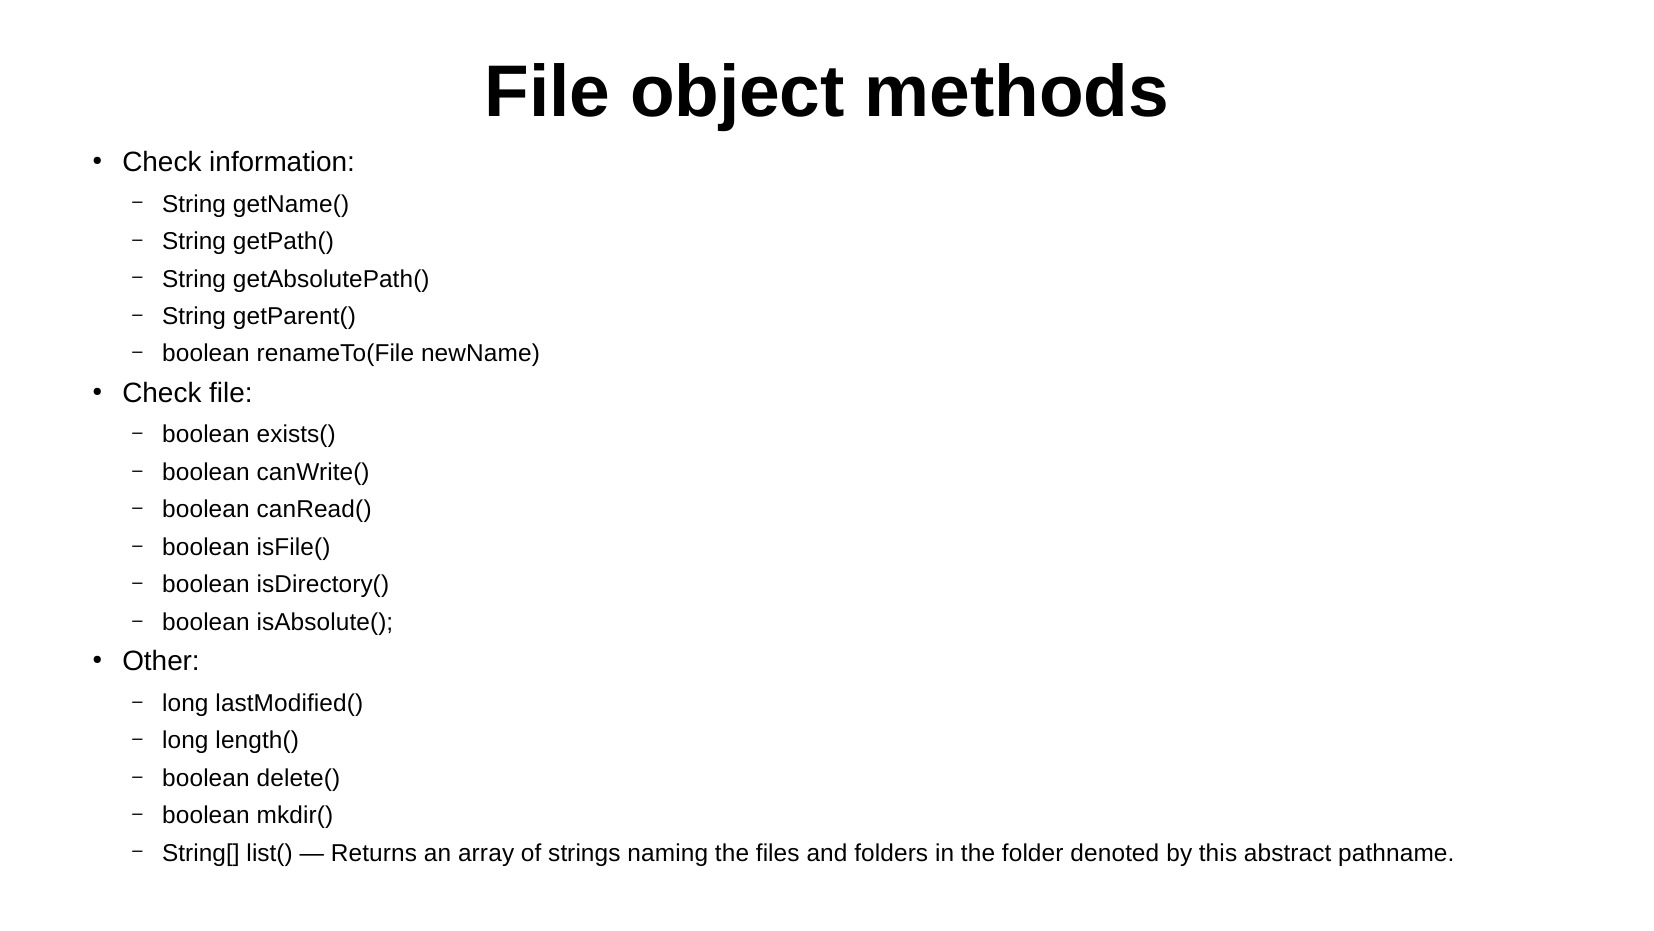

# File object methods
Check information:
String getName()
String getPath()
String getAbsolutePath()
String getParent()
boolean renameTo(File newName)
Check file:
boolean exists()
boolean canWrite()
boolean canRead()
boolean isFile()
boolean isDirectory()
boolean isAbsolute();
Other:
long lastModified()
long length()
boolean delete()
boolean mkdir()
String[] list() — Returns an array of strings naming the files and folders in the folder denoted by this abstract pathname.